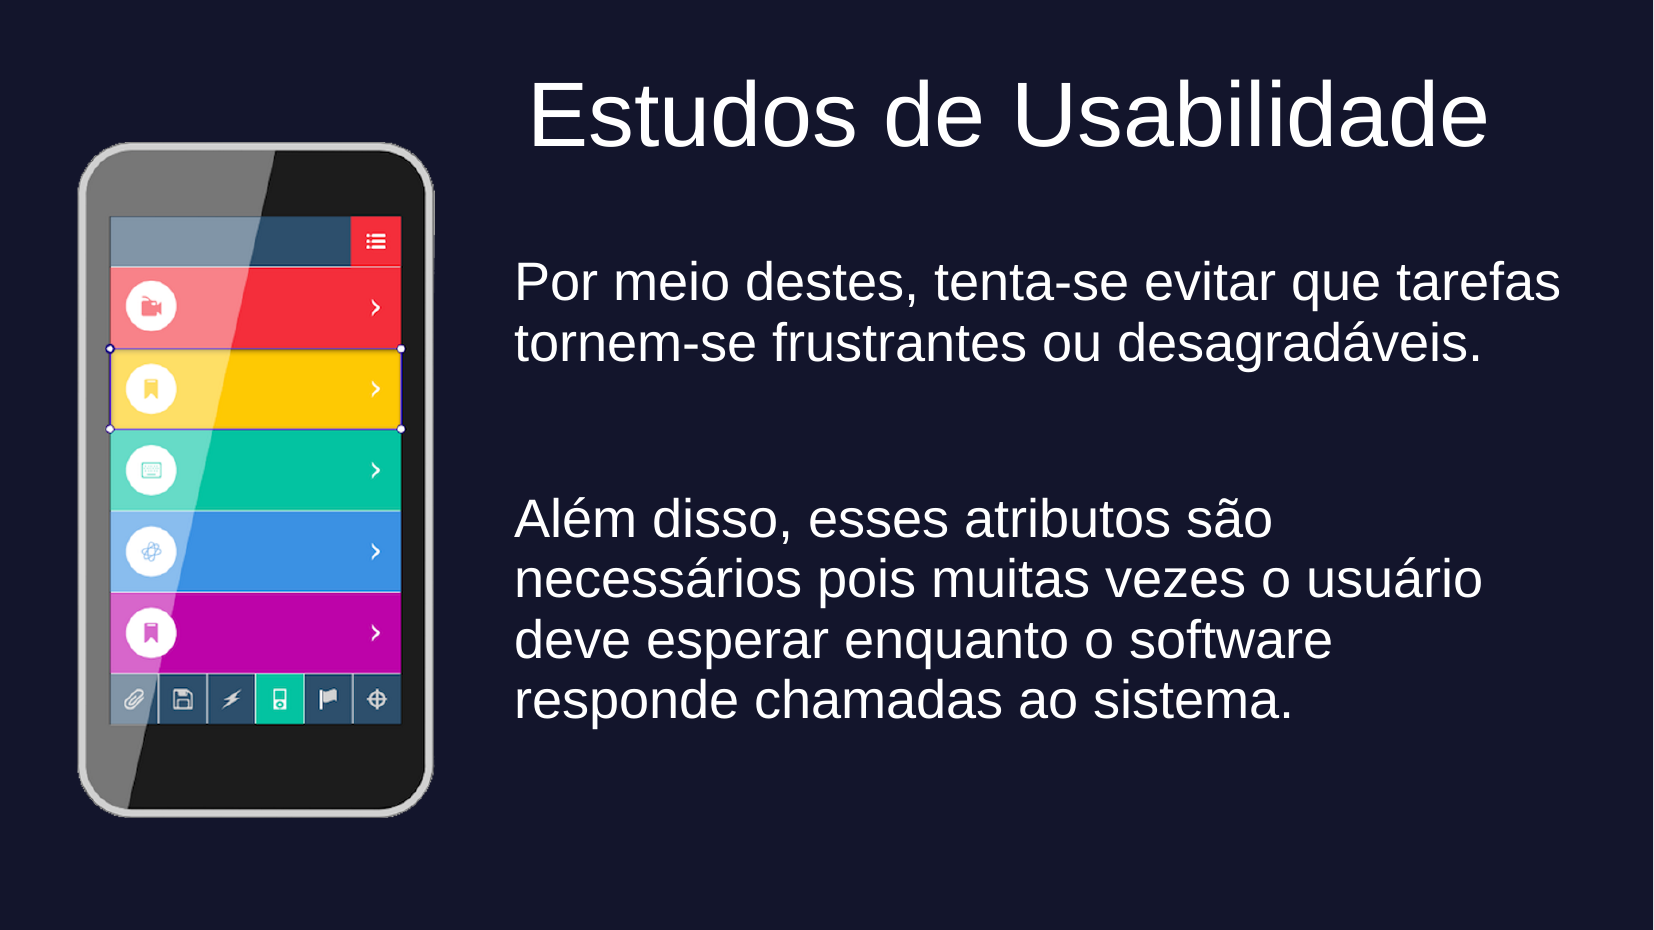

# Estudos de Usabilidade
Por meio destes, tenta-se evitar que tarefas tornem-se frustrantes ou desagradáveis.
Além disso, esses atributos são necessários pois muitas vezes o usuário deve esperar enquanto o software responde chamadas ao sistema.